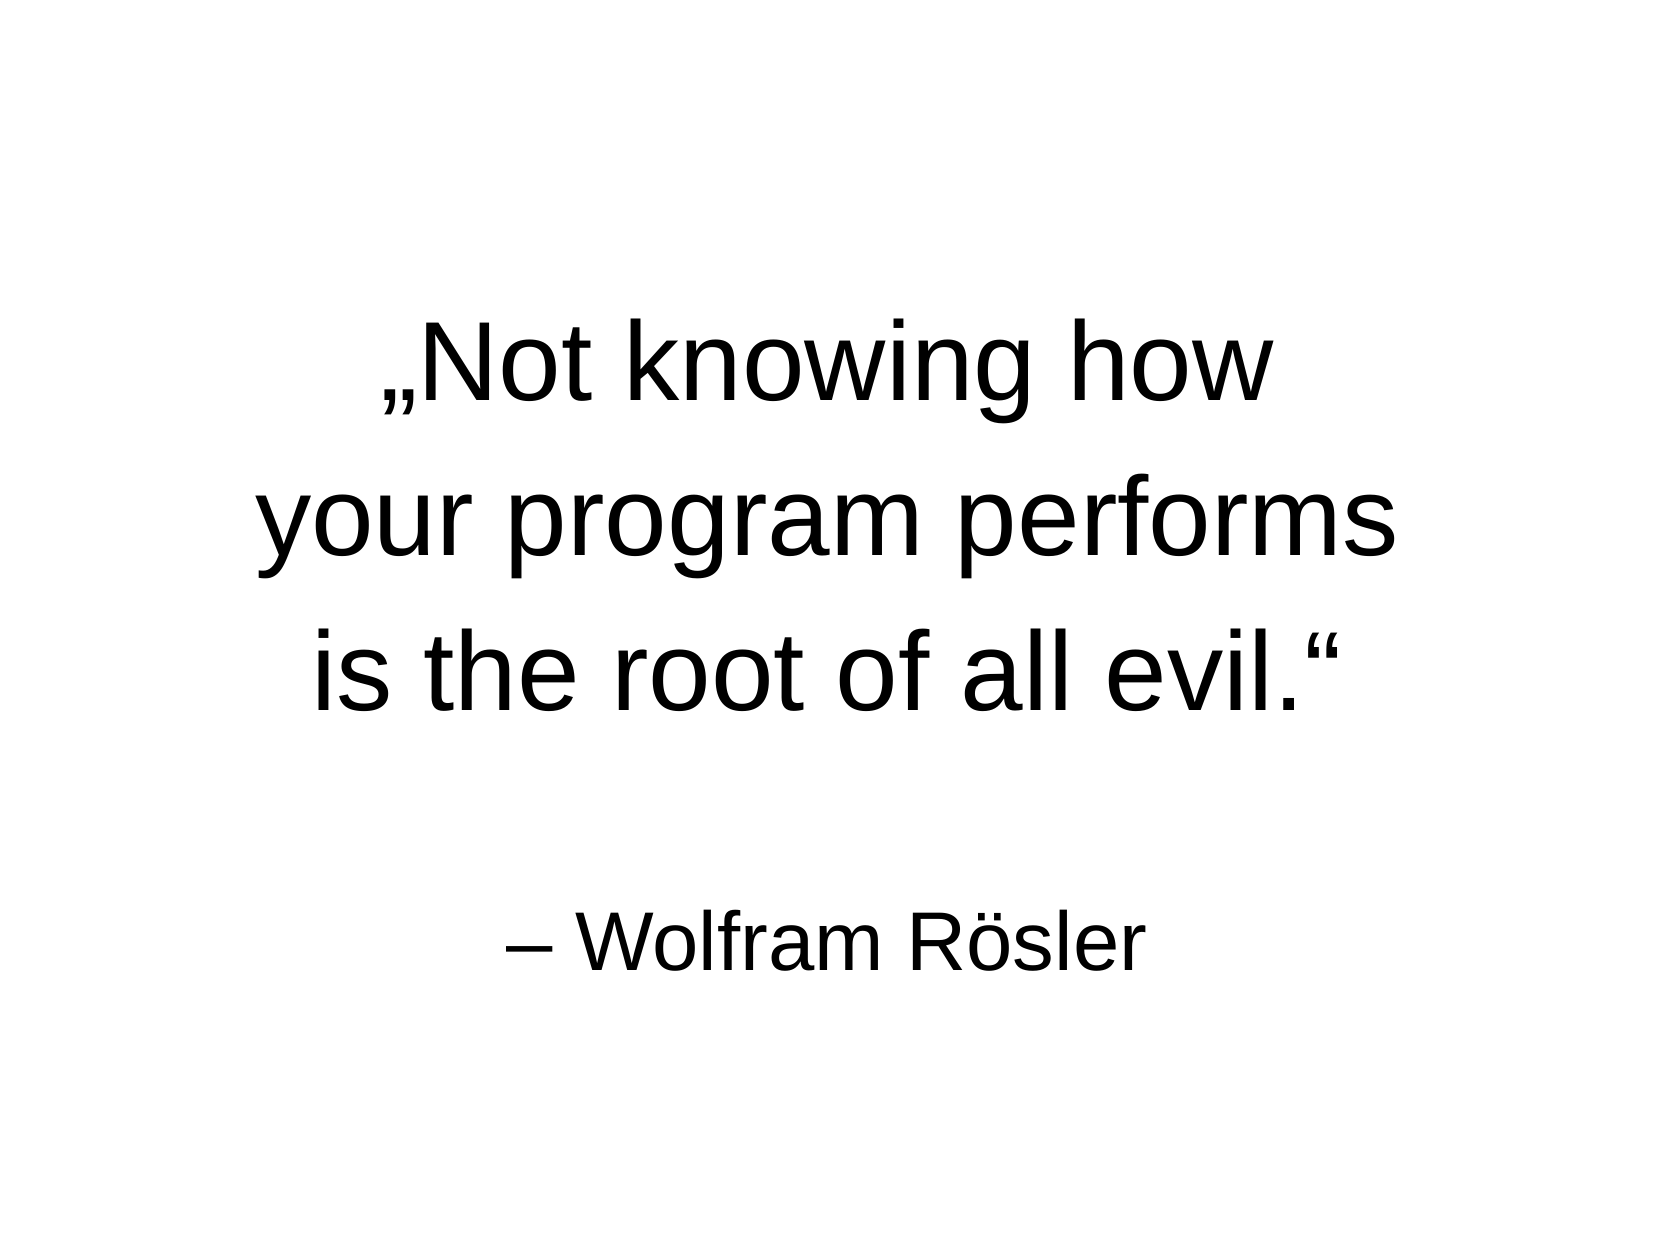

# „Not knowing how
your program performs
is the root of all evil.“
– Wolfram Rösler